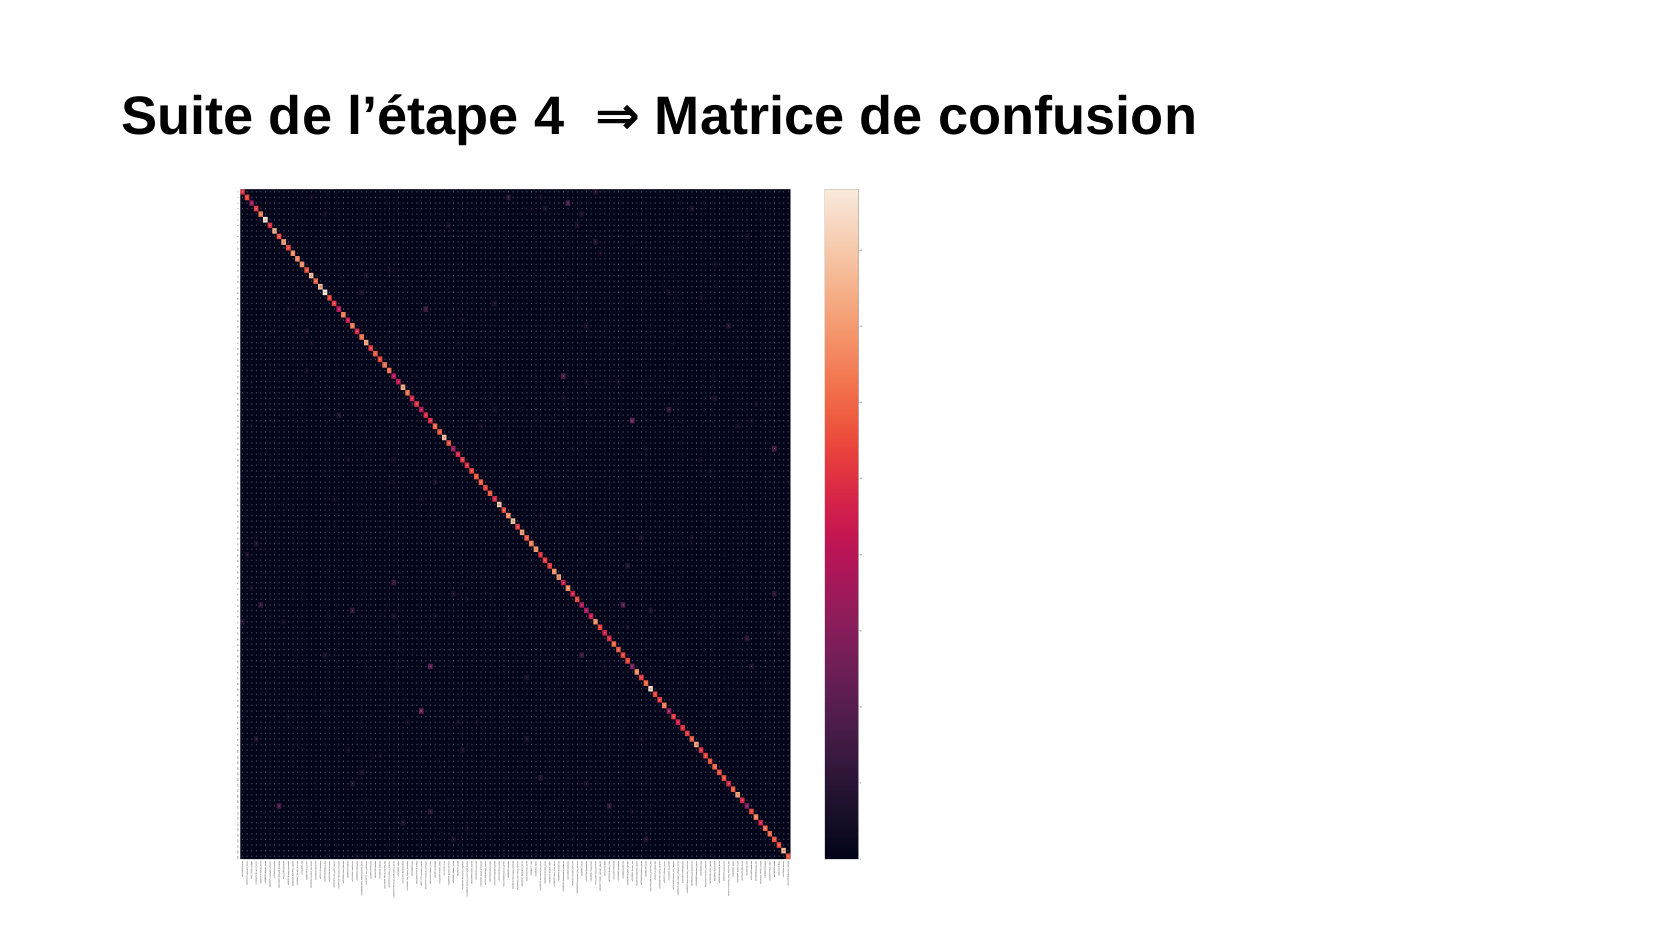

Suite de l’étape 4 ⇒ Matrice de confusion